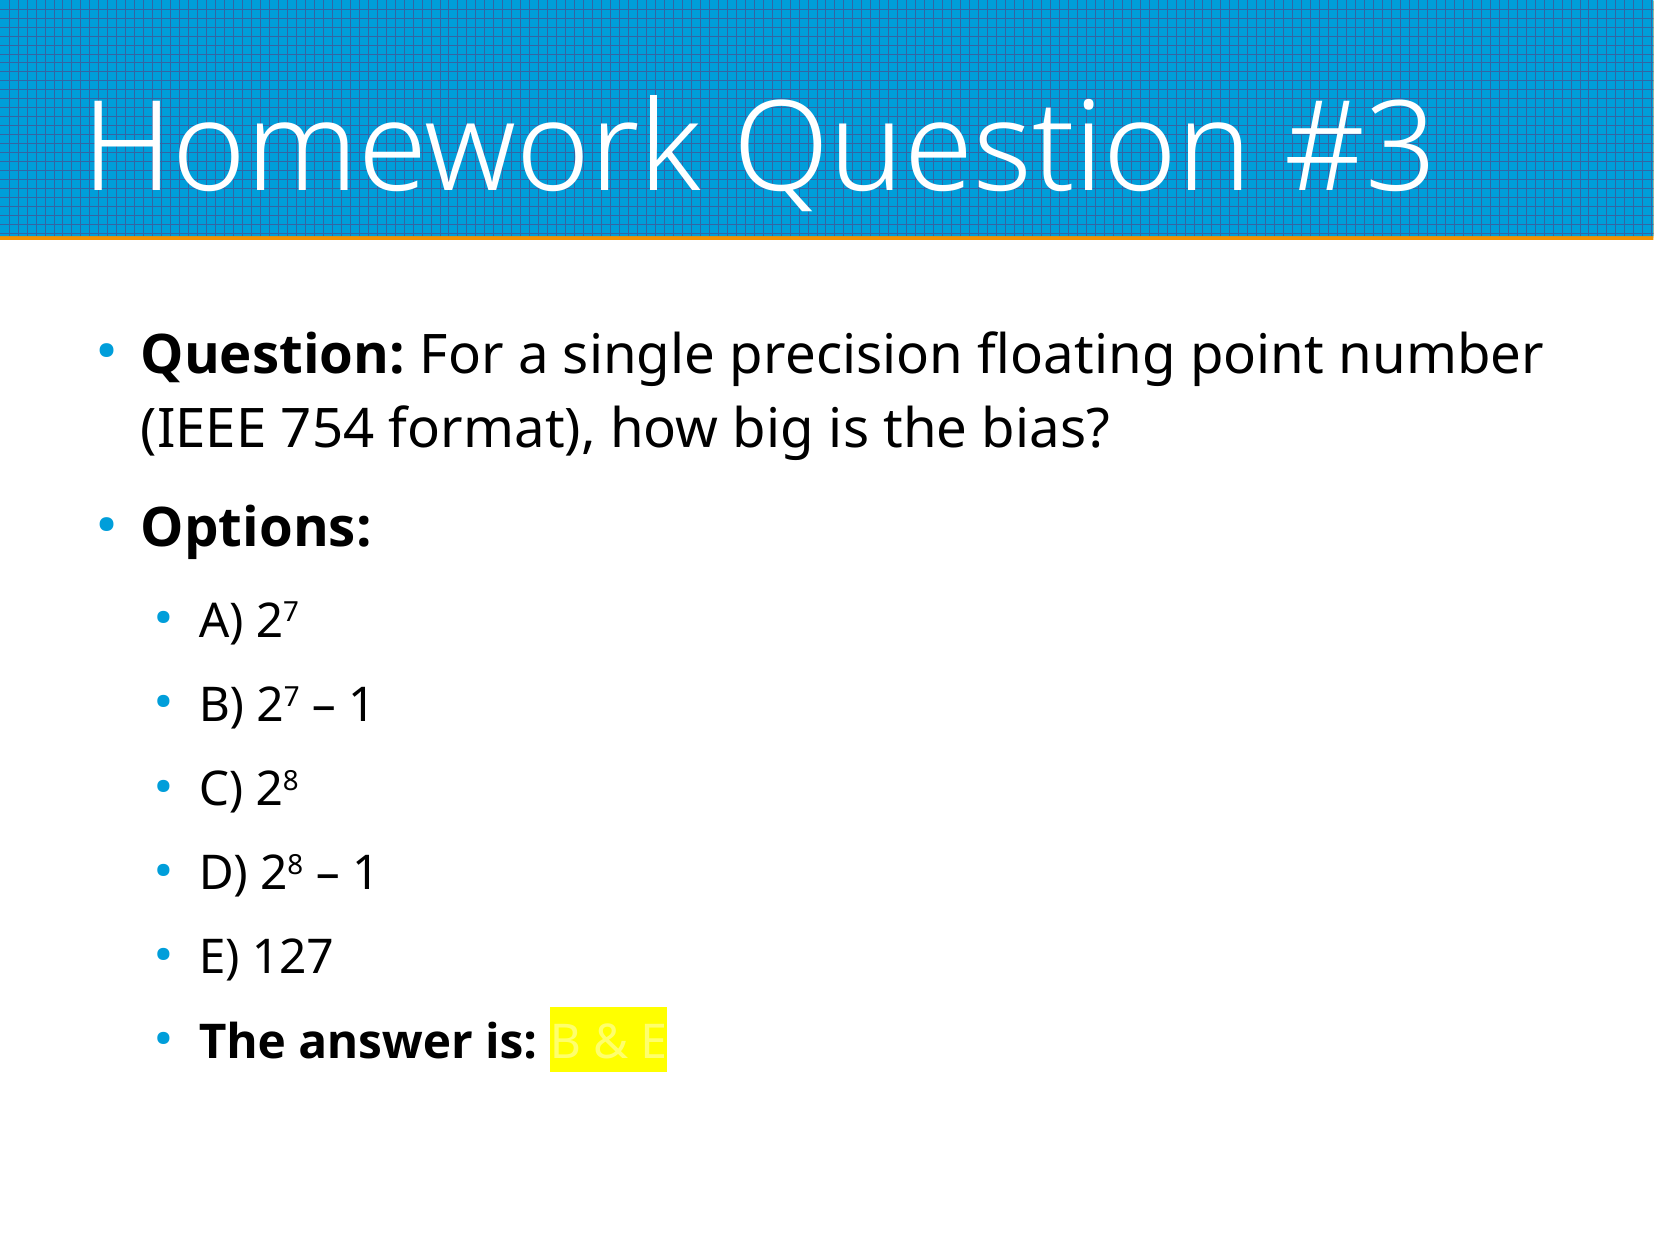

# Homework Question #3
Question: For a single precision floating point number (IEEE 754 format), how big is the bias?
Options:
A) 27
B) 27 – 1
C) 28
D) 28 – 1
E) 127
The answer is: B & E